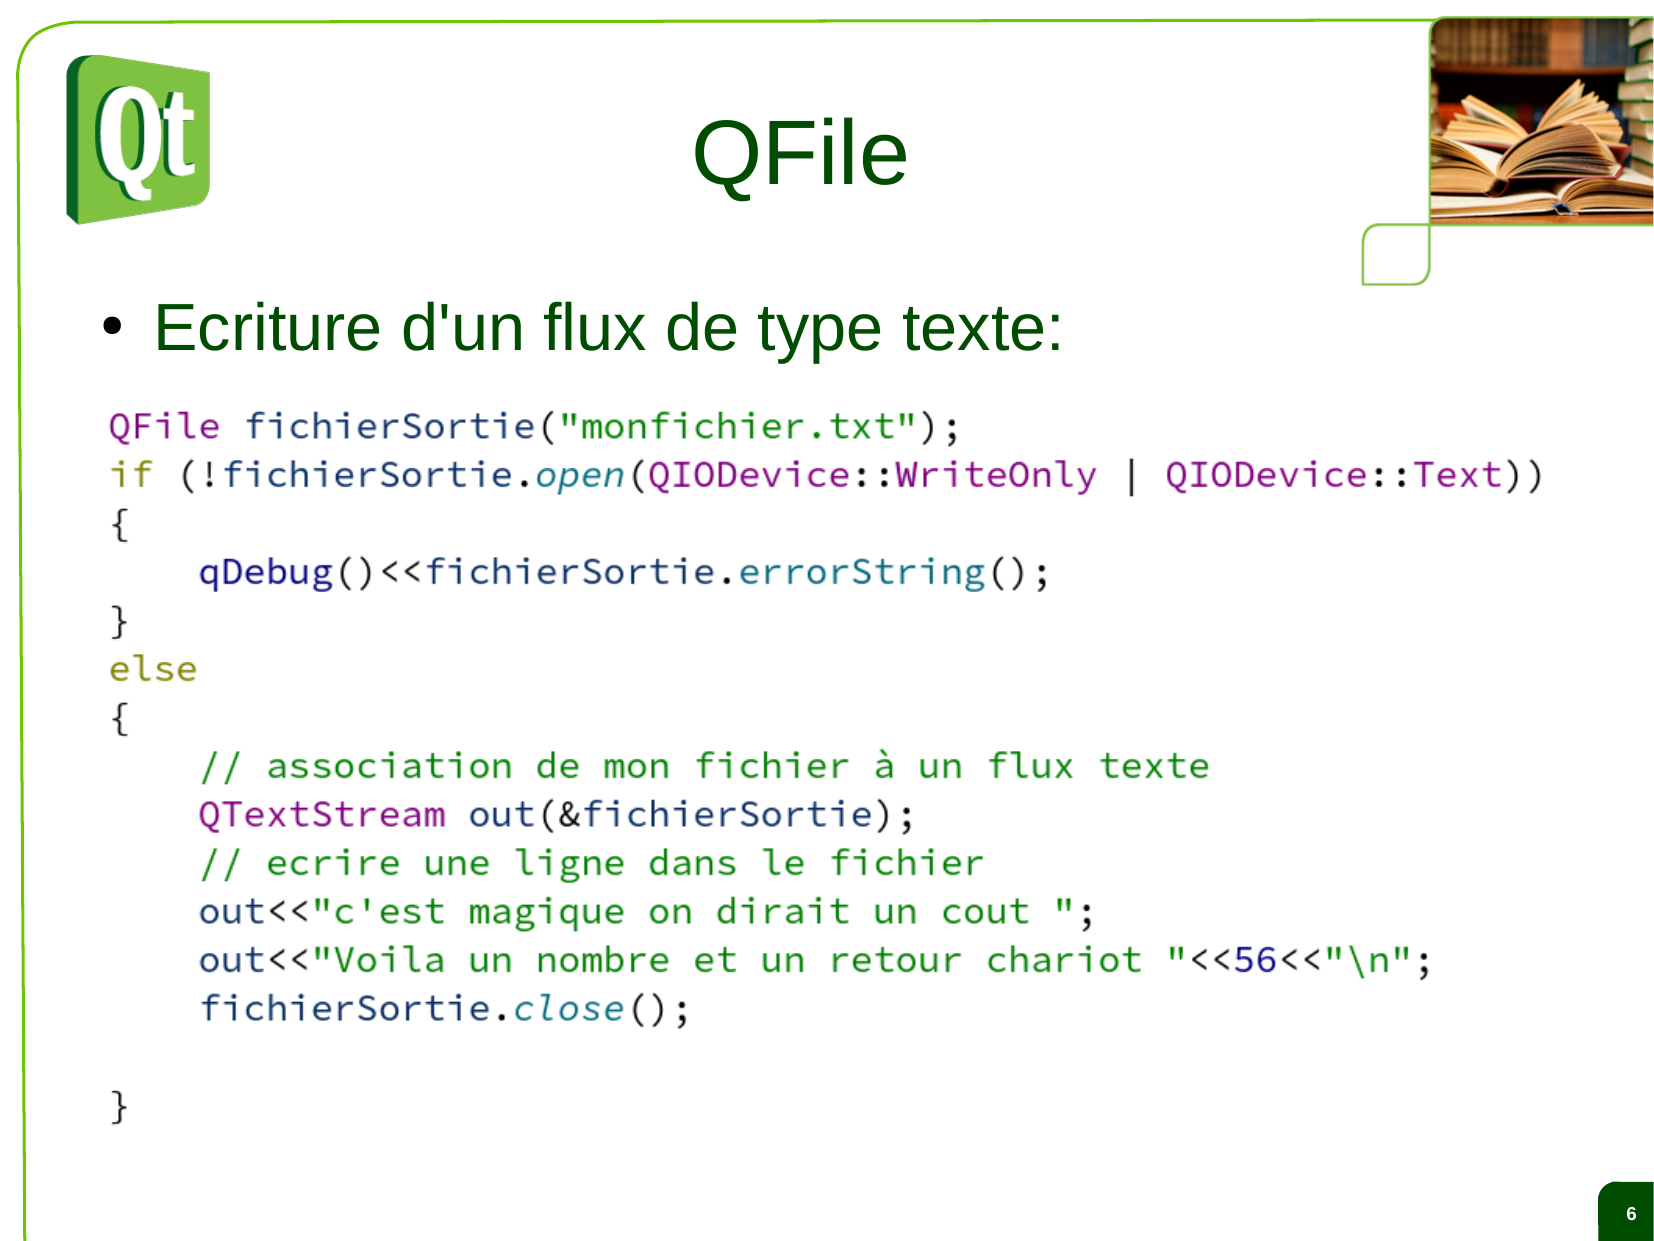

# QFile
Ecriture d'un flux de type texte: